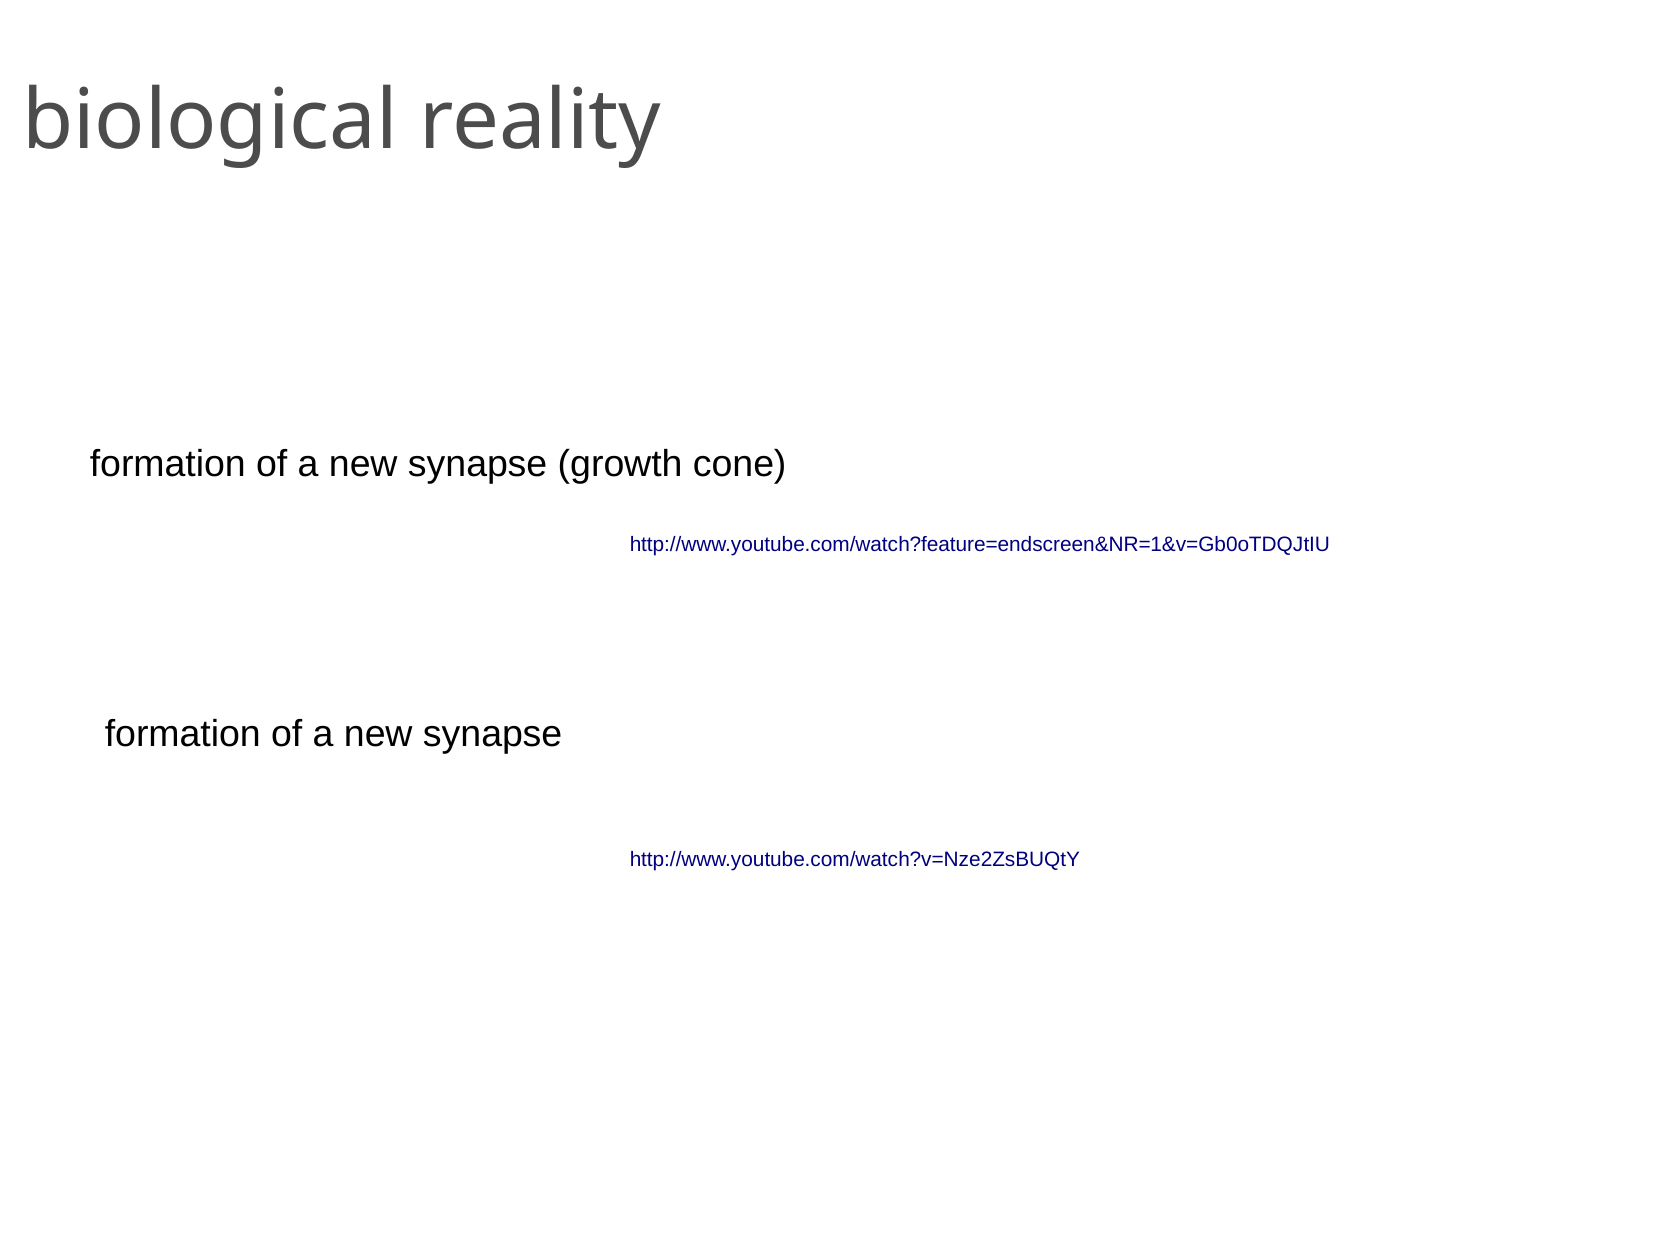

# biological reality
formation of a new synapse (growth cone)
http://www.youtube.com/watch?feature=endscreen&NR=1&v=Gb0oTDQJtIU
formation of a new synapse
http://www.youtube.com/watch?v=Nze2ZsBUQtY